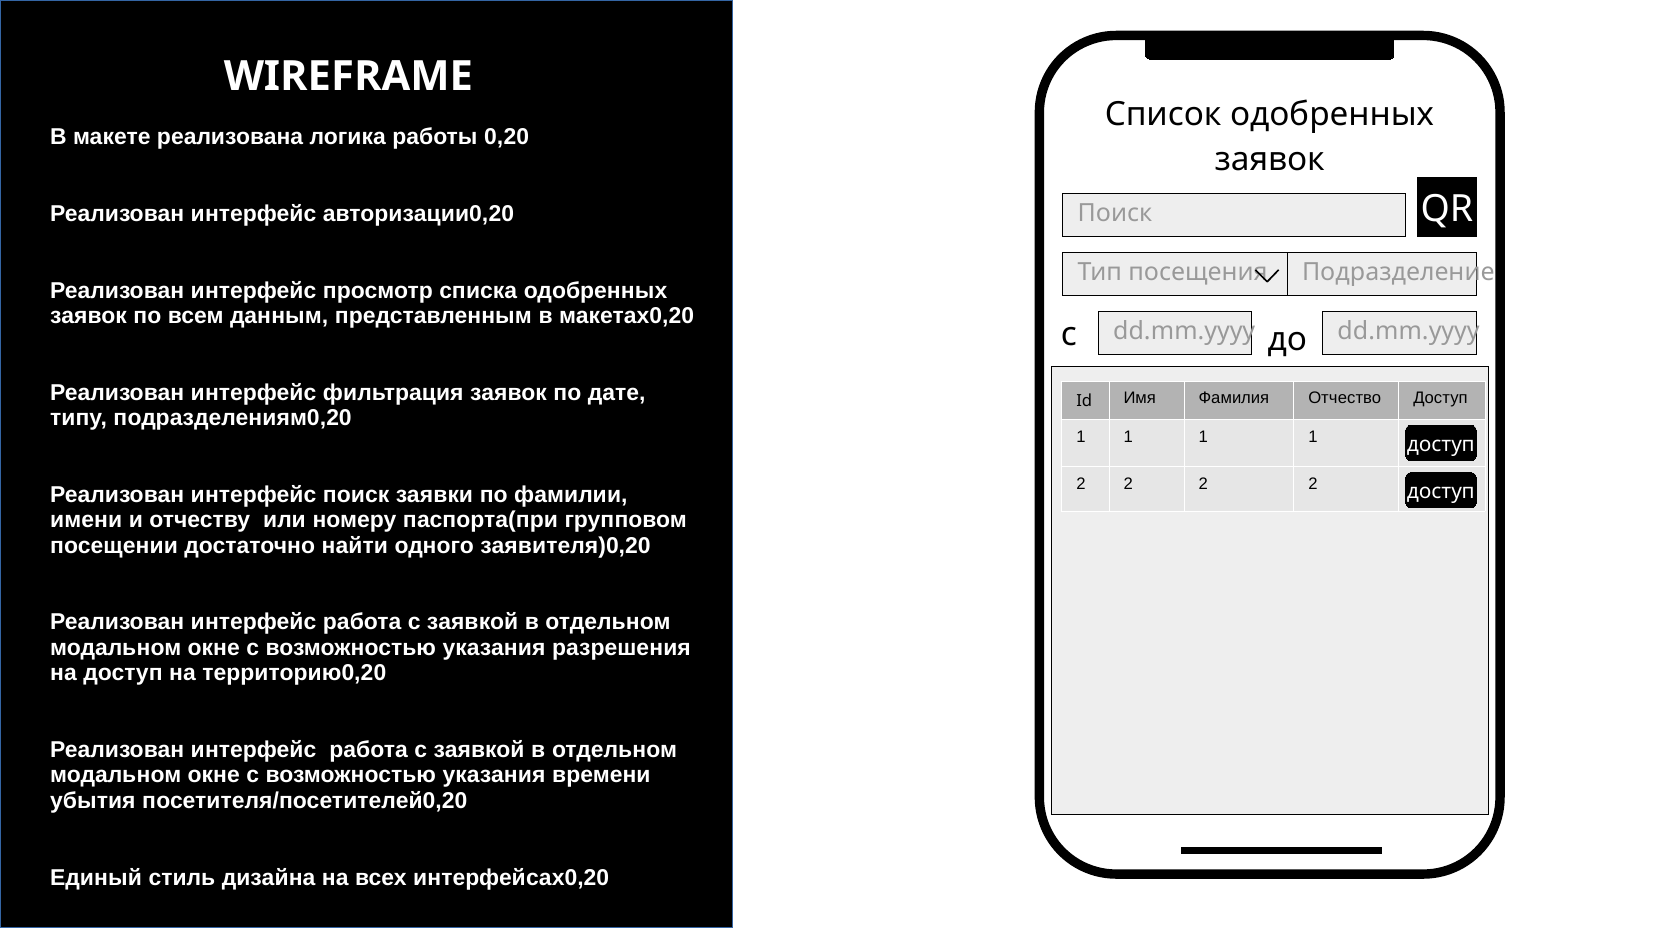

WIREFRAME
Список одобренных заявок
В макете реализована логика работы 0,20
Реализован интерфейс авторизации0,20
Реализован интерфейс просмотр списка одобренных заявок по всем данным, представленным в макетах0,20
Реализован интерфейс фильтрация заявок по дате, типу, подразделениям0,20
Реализован интерфейс поиск заявки по фамилии, имени и отчеству или номеру паспорта(при групповом посещении достаточно найти одного заявителя)0,20
Реализован интерфейс работа с заявкой в отдельном модальном окне с возможностью указания разрешения на доступ на территорию0,20
Реализован интерфейс работа с заявкой в отдельном модальном окне с возможностью указания времени убытия посетителя/посетителей0,20
Единый стиль дизайна на всех интерфейсах0,20
Оптимальное использование элементов управления0,20
QR
QR
QR
Поиск
Тип посещения
Подразделение
c
до
dd.mm.yyyy
dd.mm.yyyy
| Id | Имя | Фамилия | Отчество | Доступ |
| --- | --- | --- | --- | --- |
| 1 | 1 | 1 | 1 | |
| 2 | 2 | 2 | 2 | |
доступ
доступ